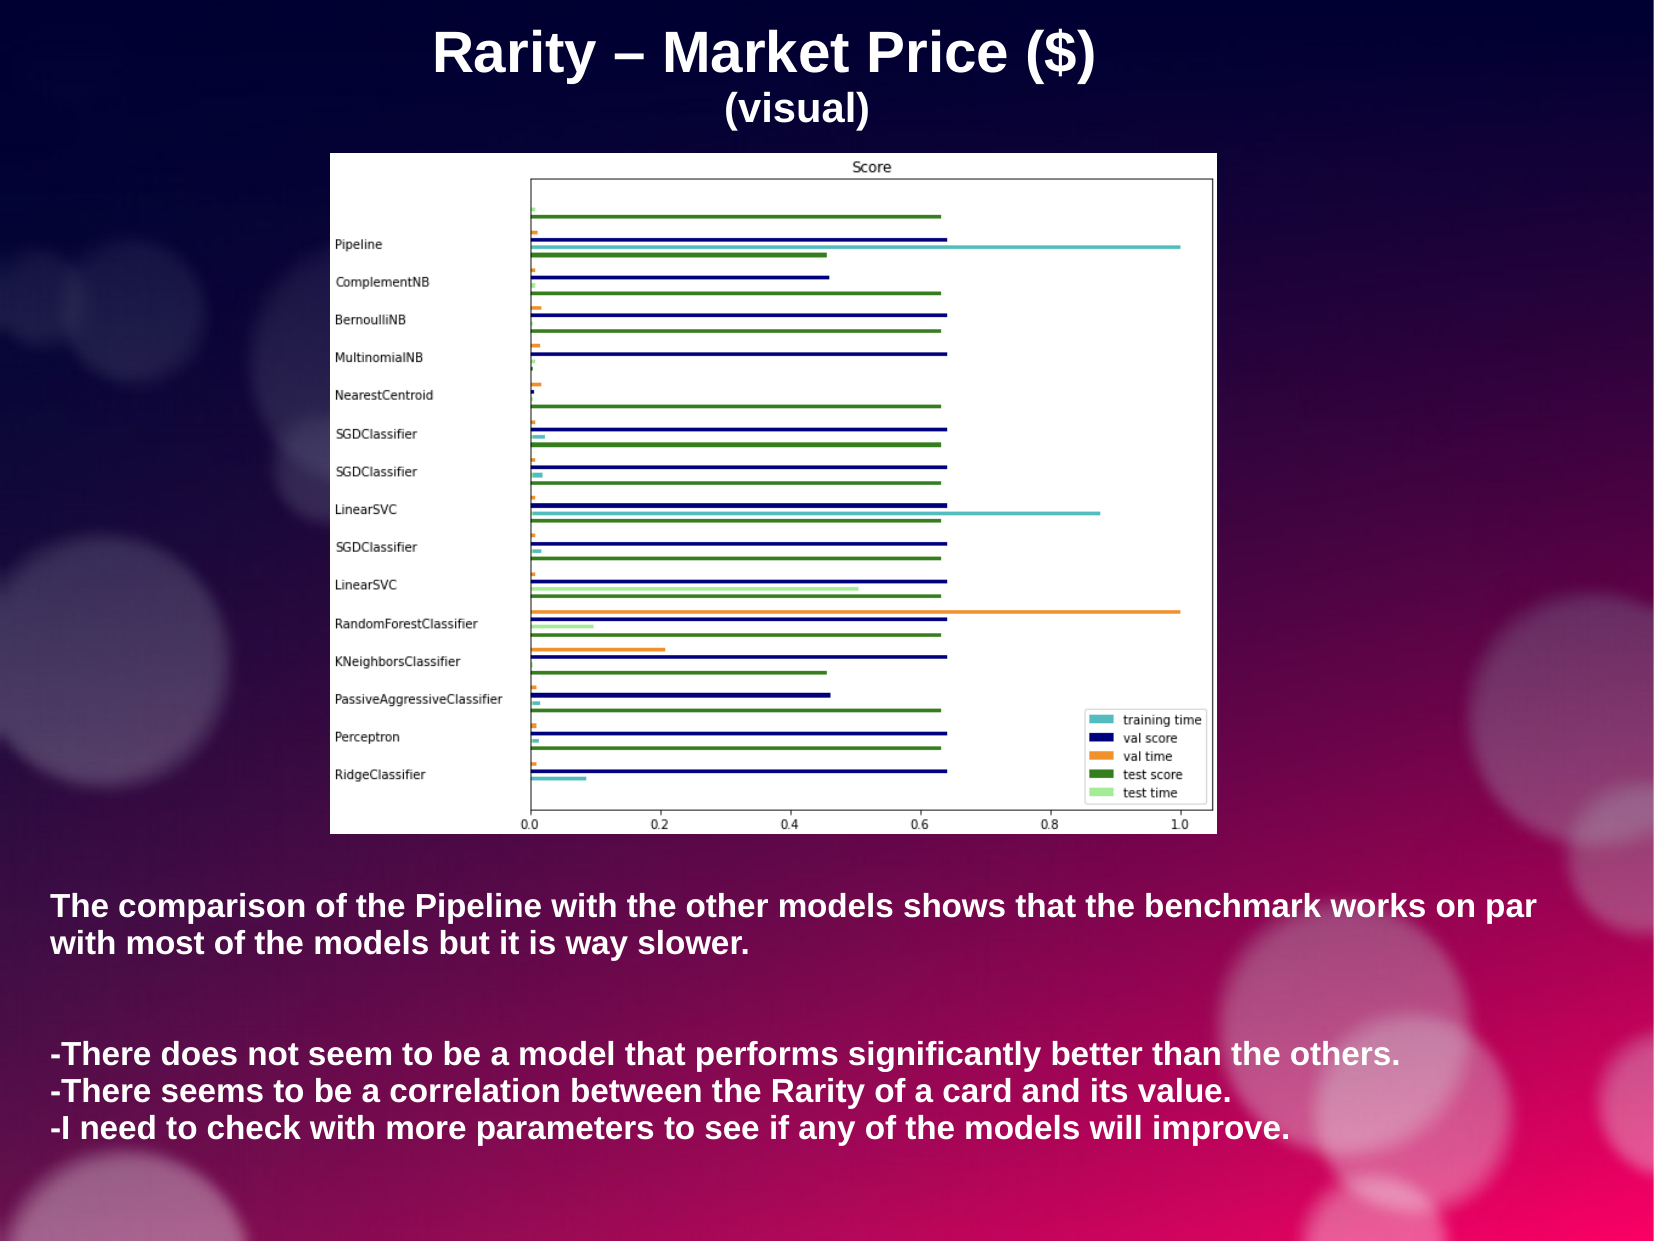

Rarity – Market Price ($) (visual)
The comparison of the Pipeline with the other models shows that the benchmark works on par with most of the models but it is way slower.
-There does not seem to be a model that performs significantly better than the others.
-There seems to be a correlation between the Rarity of a card and its value.
-I need to check with more parameters to see if any of the models will improve.